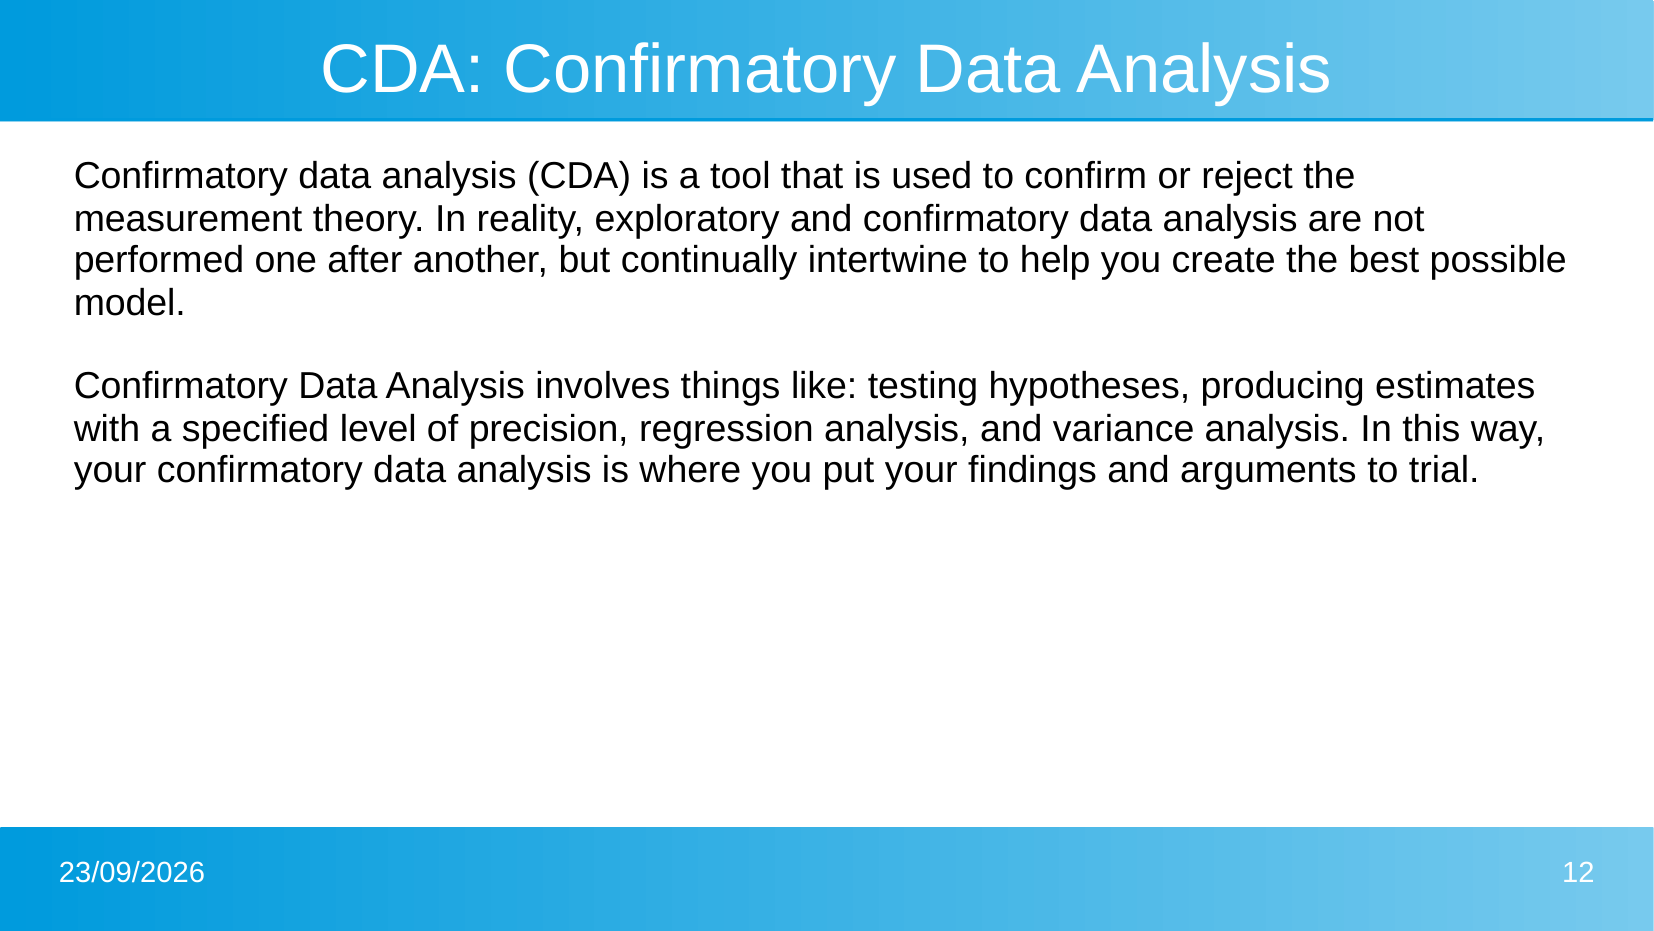

# CDA: Confirmatory Data Analysis
Confirmatory data analysis (CDA) is a tool that is used to confirm or reject the measurement theory. In reality, exploratory and confirmatory data analysis are not performed one after another, but continually intertwine to help you create the best possible model.
Confirmatory Data Analysis involves things like: testing hypotheses, producing estimates with a specified level of precision, regression analysis, and variance analysis. In this way, your confirmatory data analysis is where you put your findings and arguments to trial.
12